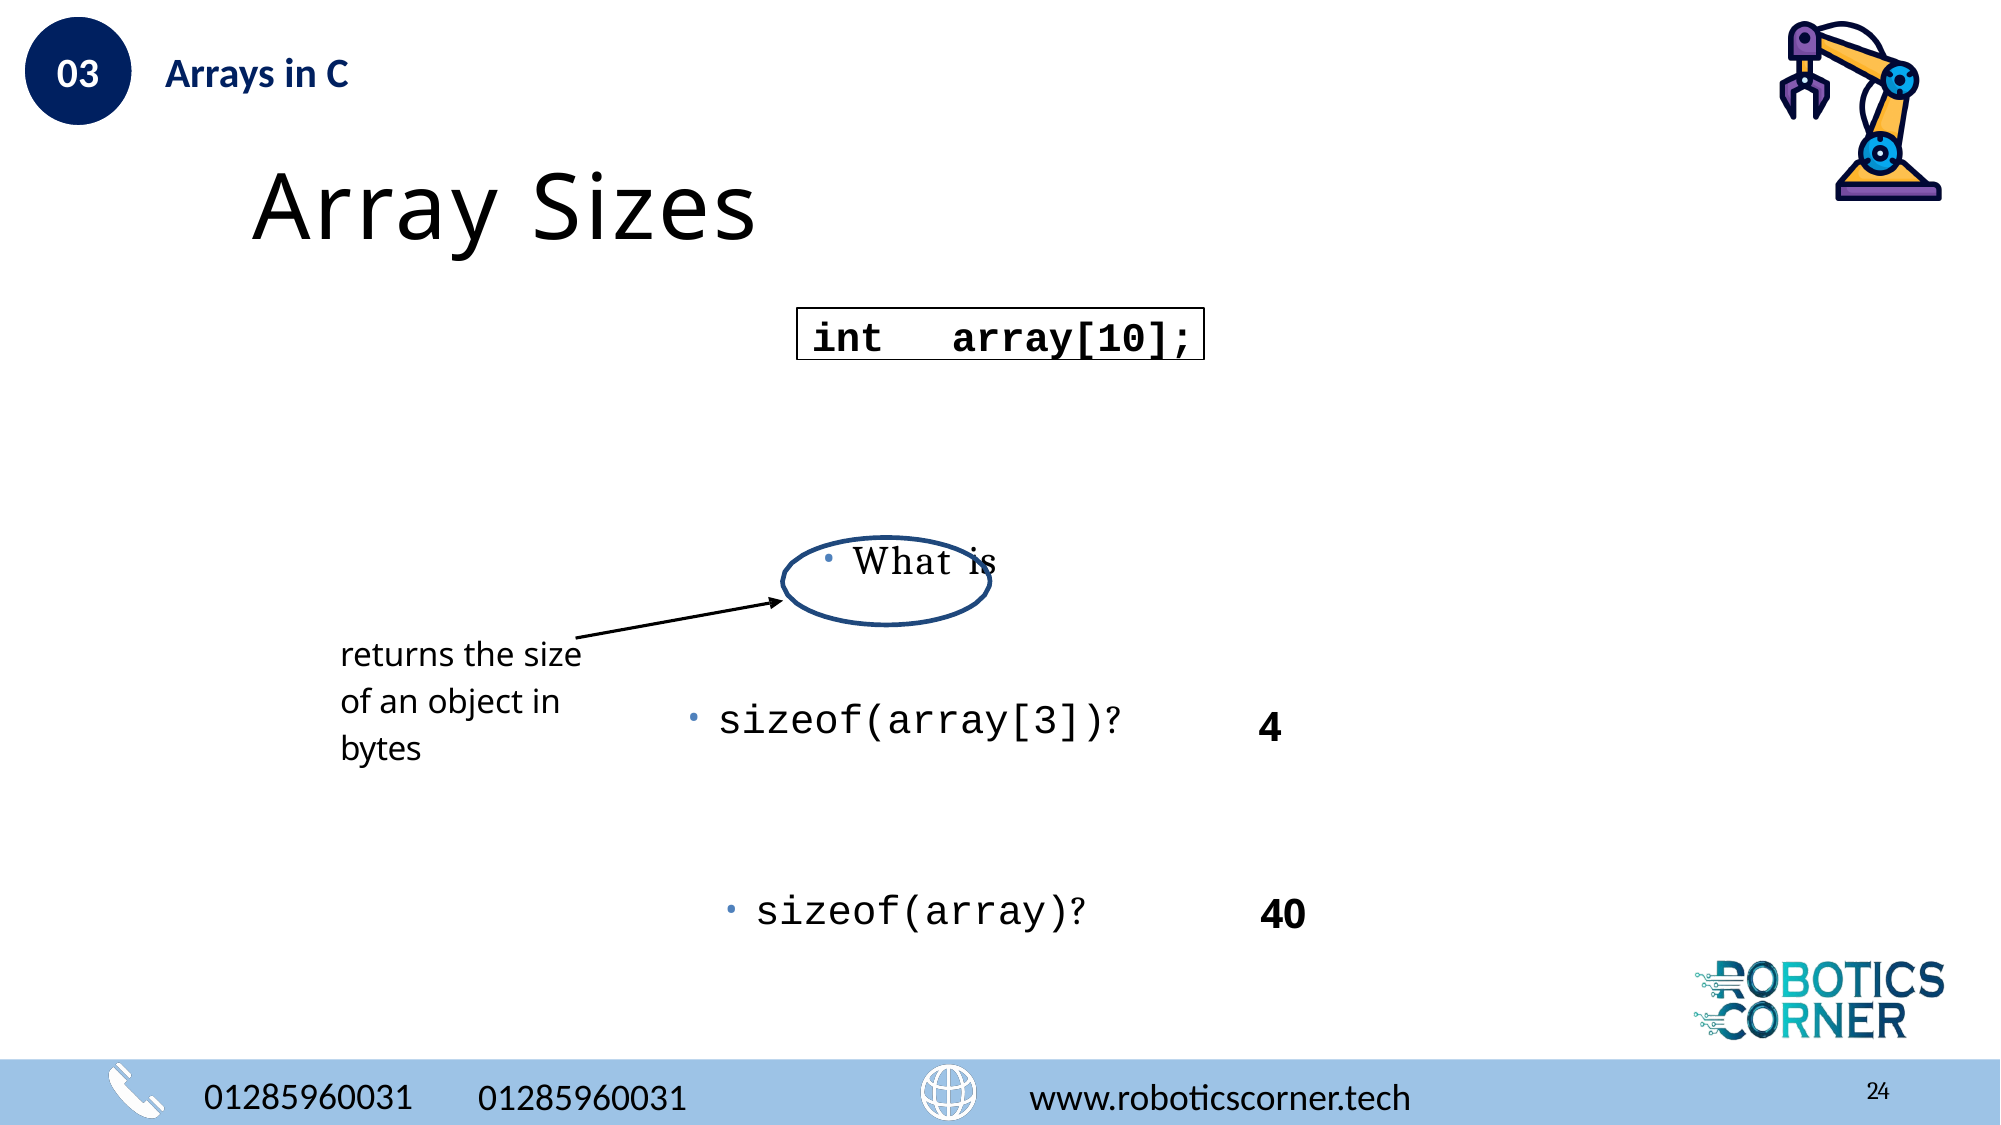

03
Arrays in C
# Array Sizes
int	array[10];
What is
returns the size of an object in bytes
sizeof(array[3])?
4
sizeof(array)?
40